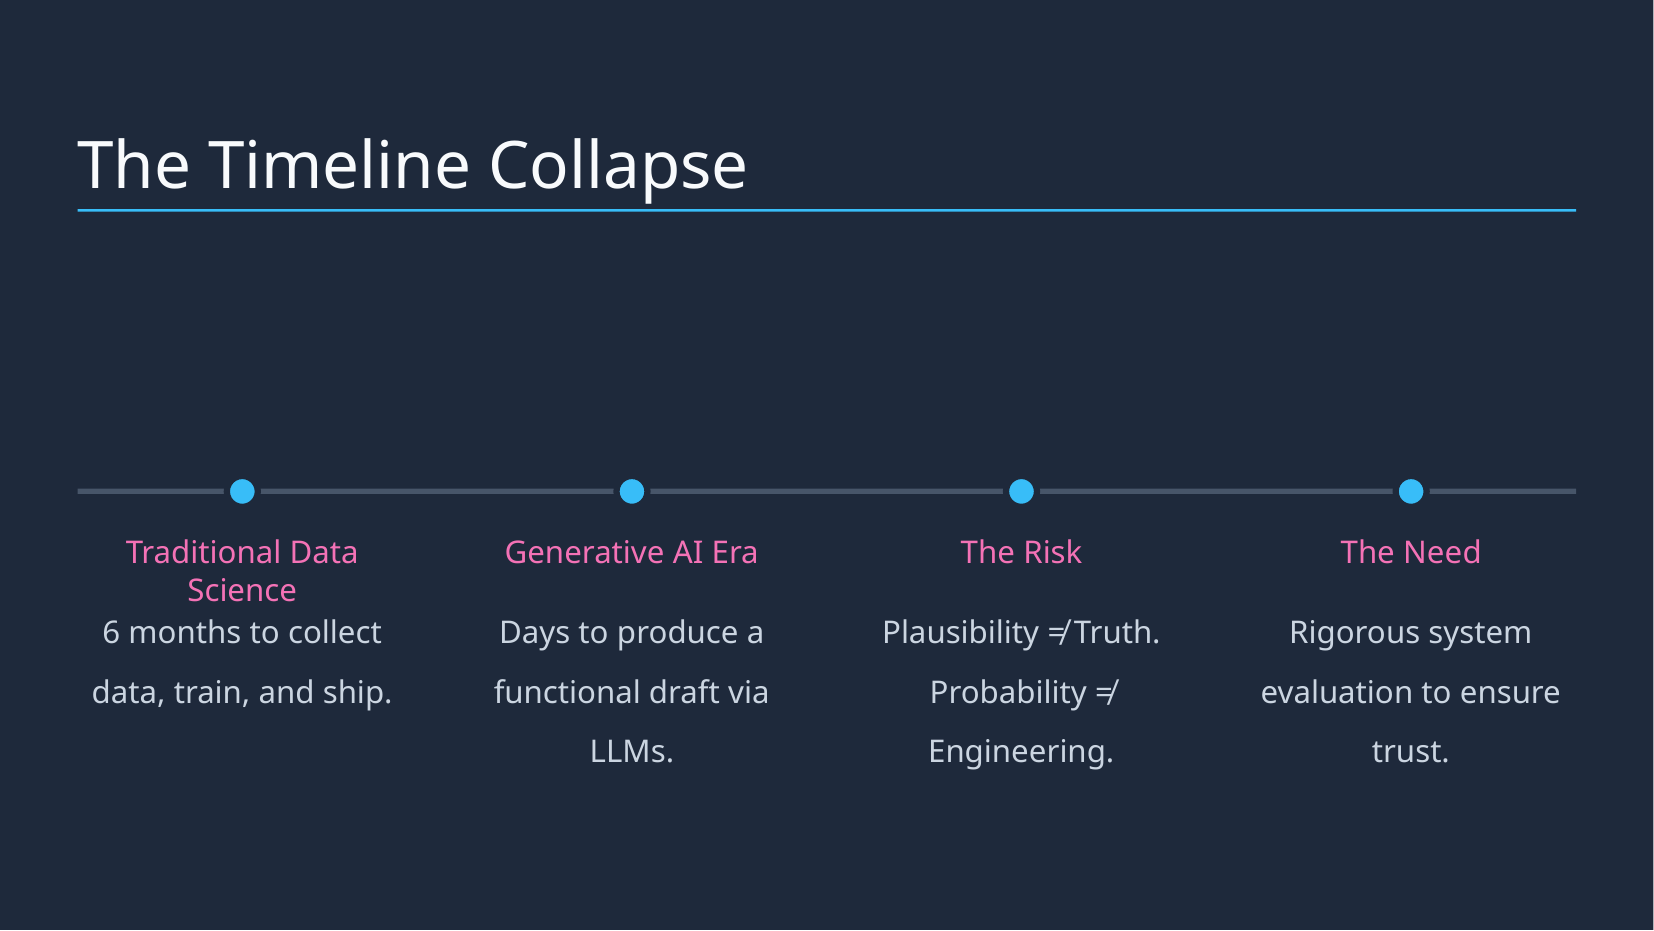

The Timeline Collapse
Traditional Data Science
Generative AI Era
The Risk
The Need
6 months to collect data, train, and ship.
Days to produce a functional draft via LLMs.
Plausibility ≠ Truth. Probability ≠ Engineering.
Rigorous system evaluation to ensure trust.